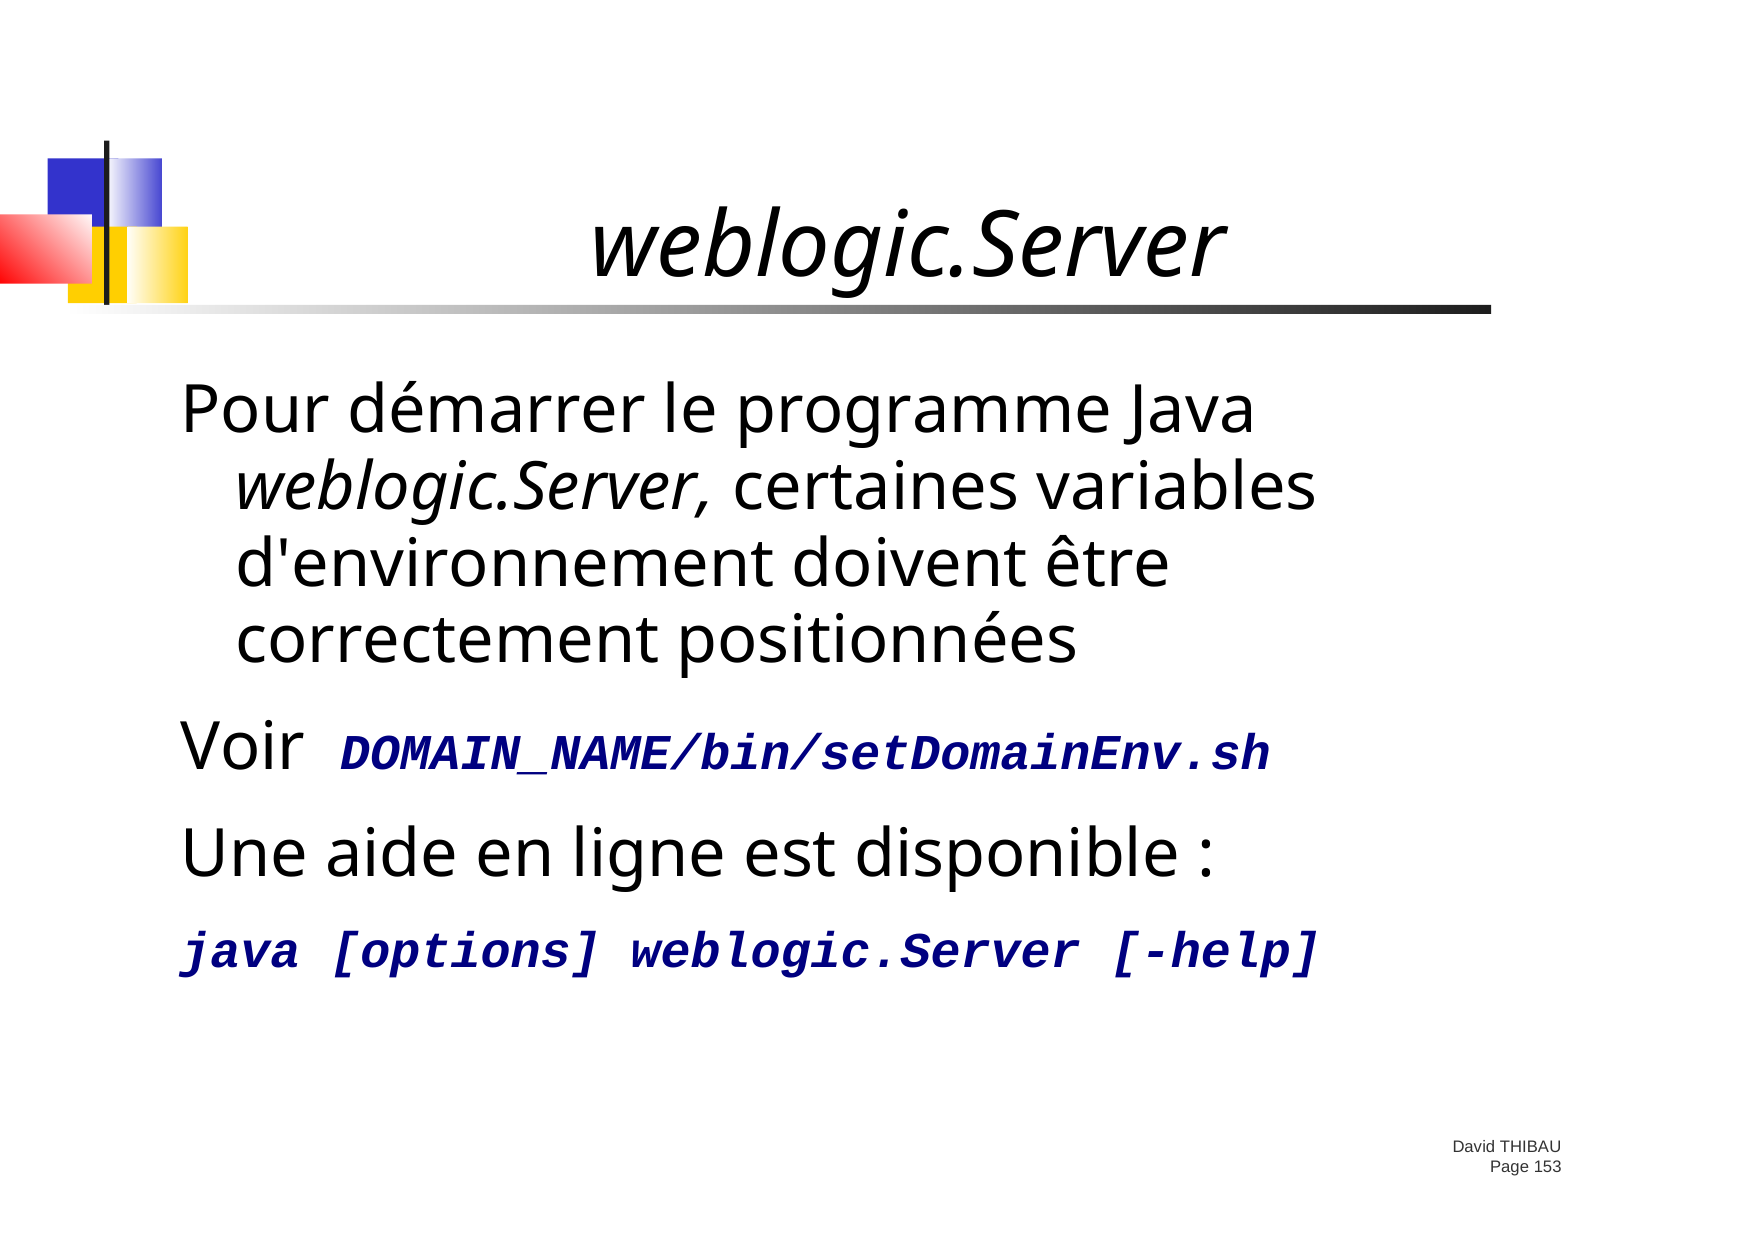

# weblogic.Server
Pour démarrer le programme Java weblogic.Server, certaines variables d'environnement doivent être correctement positionnées
Voir DOMAIN_NAME/bin/setDomainEnv.sh
Une aide en ligne est disponible :
java [options] weblogic.Server [-help]